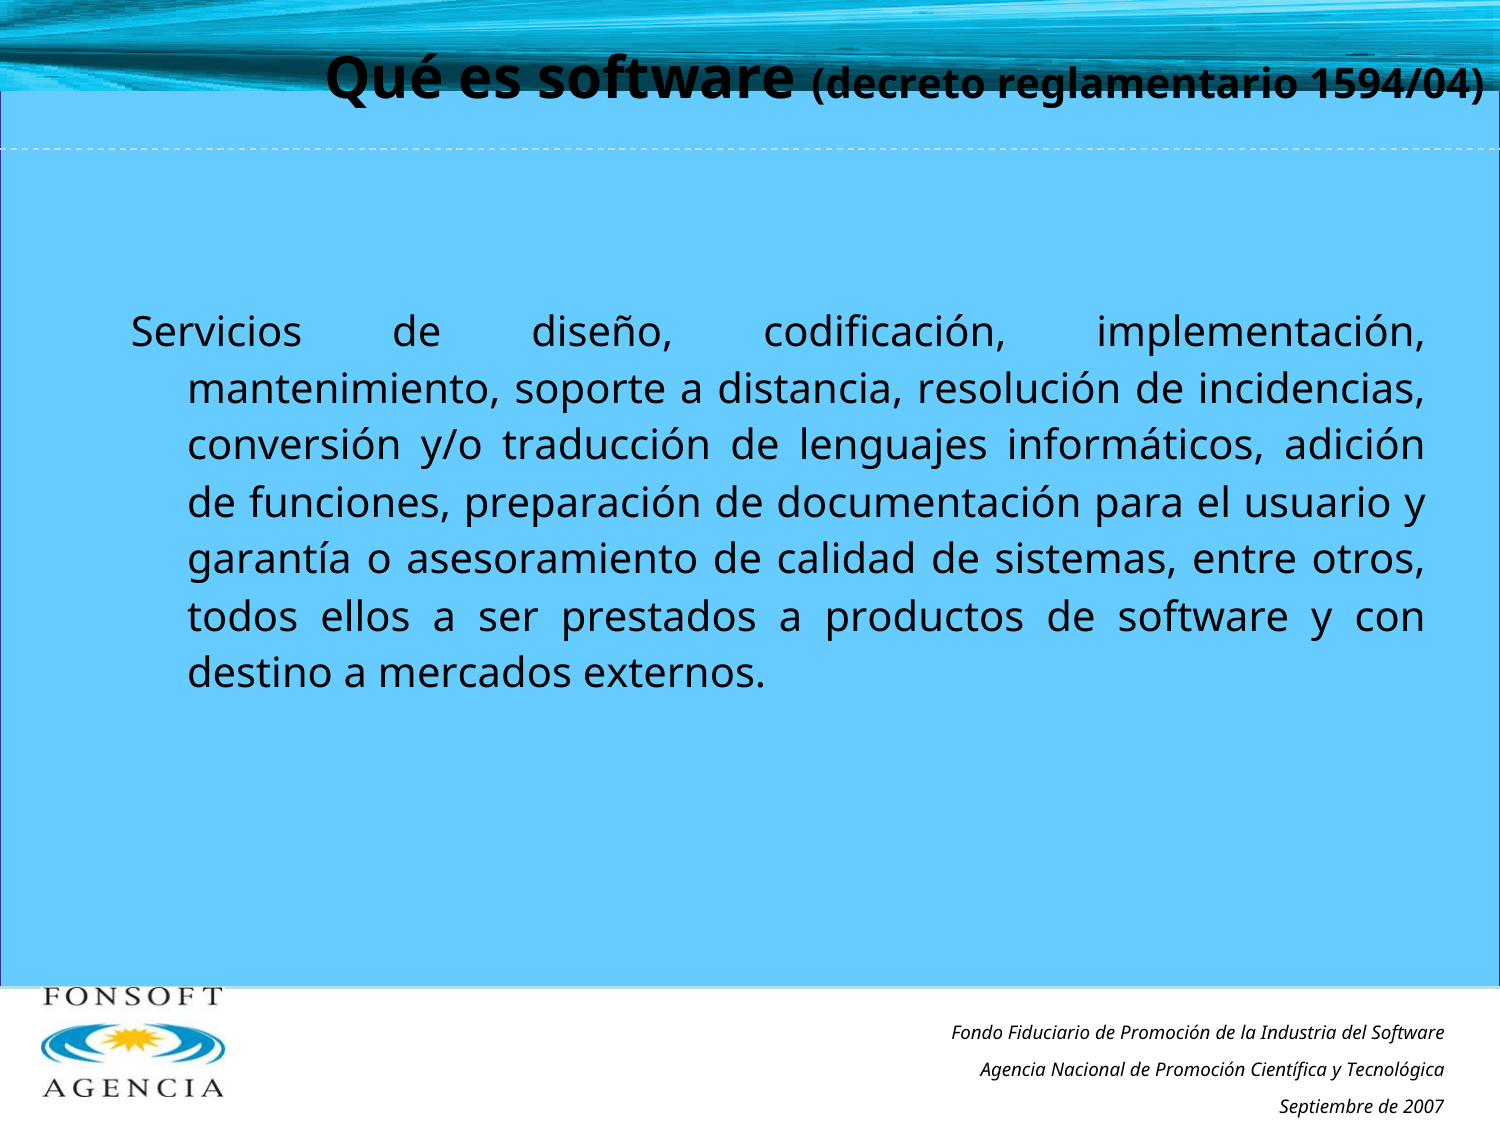

Qué es software (decreto reglamentario 1594/04)
Servicios de diseño, codificación, implementación, mantenimiento, soporte a distancia, resolución de incidencias, conversión y/o traducción de lenguajes informáticos, adición de funciones, preparación de documentación para el usuario y garantía o asesoramiento de calidad de sistemas, entre otros, todos ellos a ser prestados a productos de software y con destino a mercados externos.